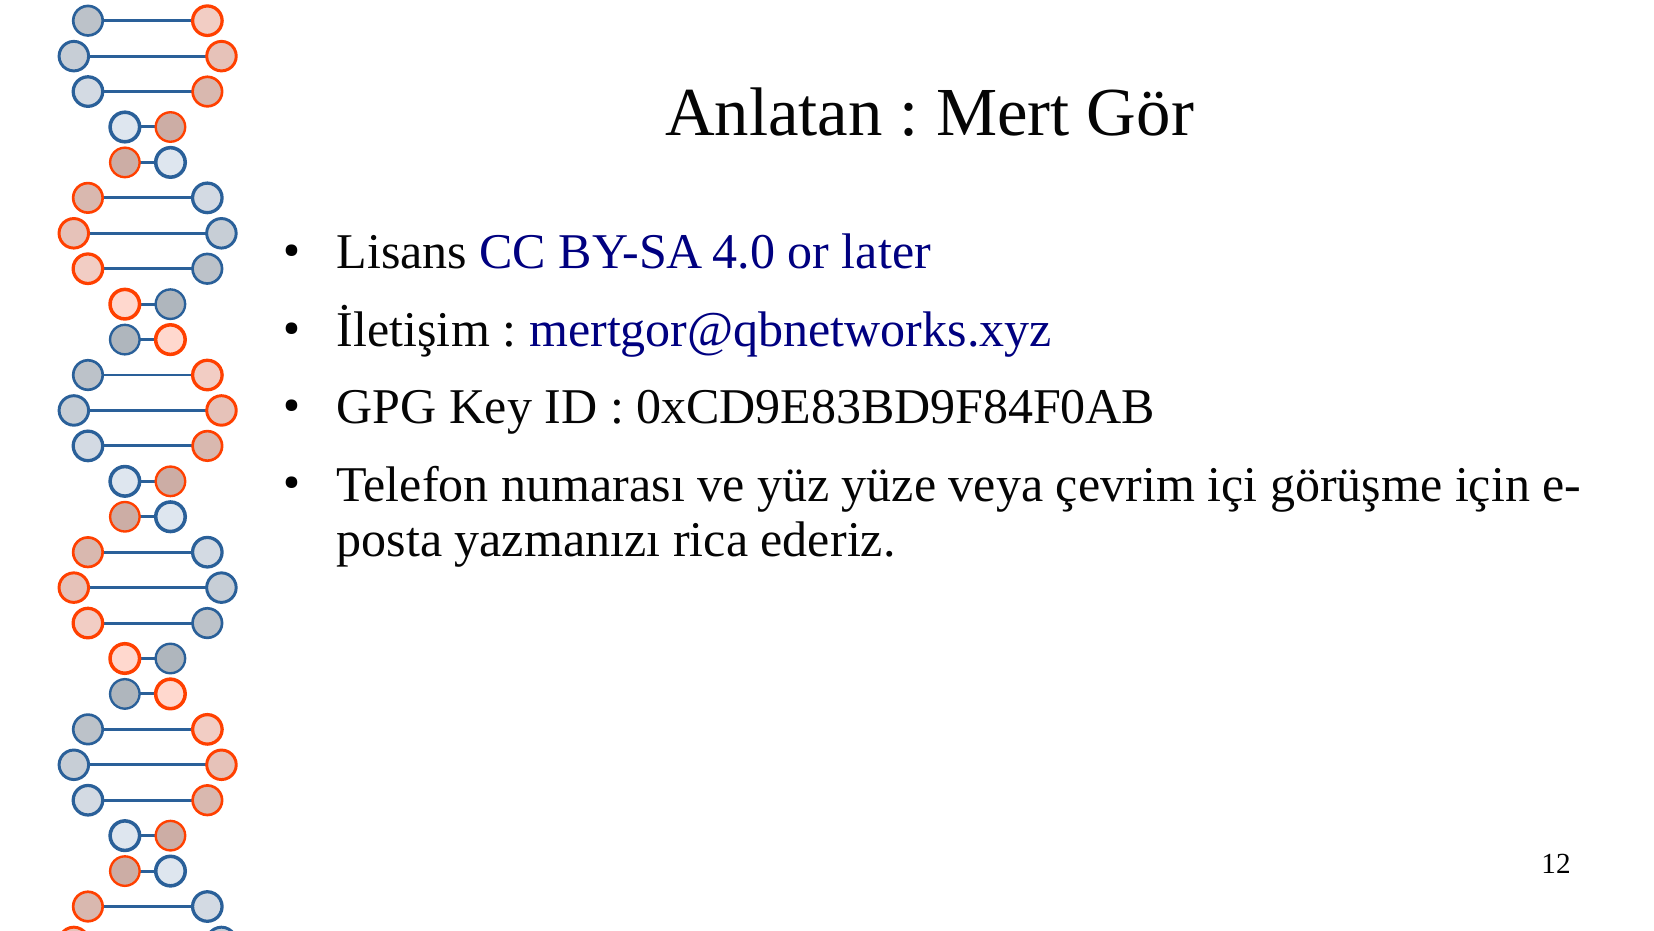

# Anlatan : Mert Gör
Lisans CC BY-SA 4.0 or later
İletişim : mertgor@qbnetworks.xyz
GPG Key ID : 0xCD9E83BD9F84F0AB
Telefon numarası ve yüz yüze veya çevrim içi görüşme için e-posta yazmanızı rica ederiz.
12